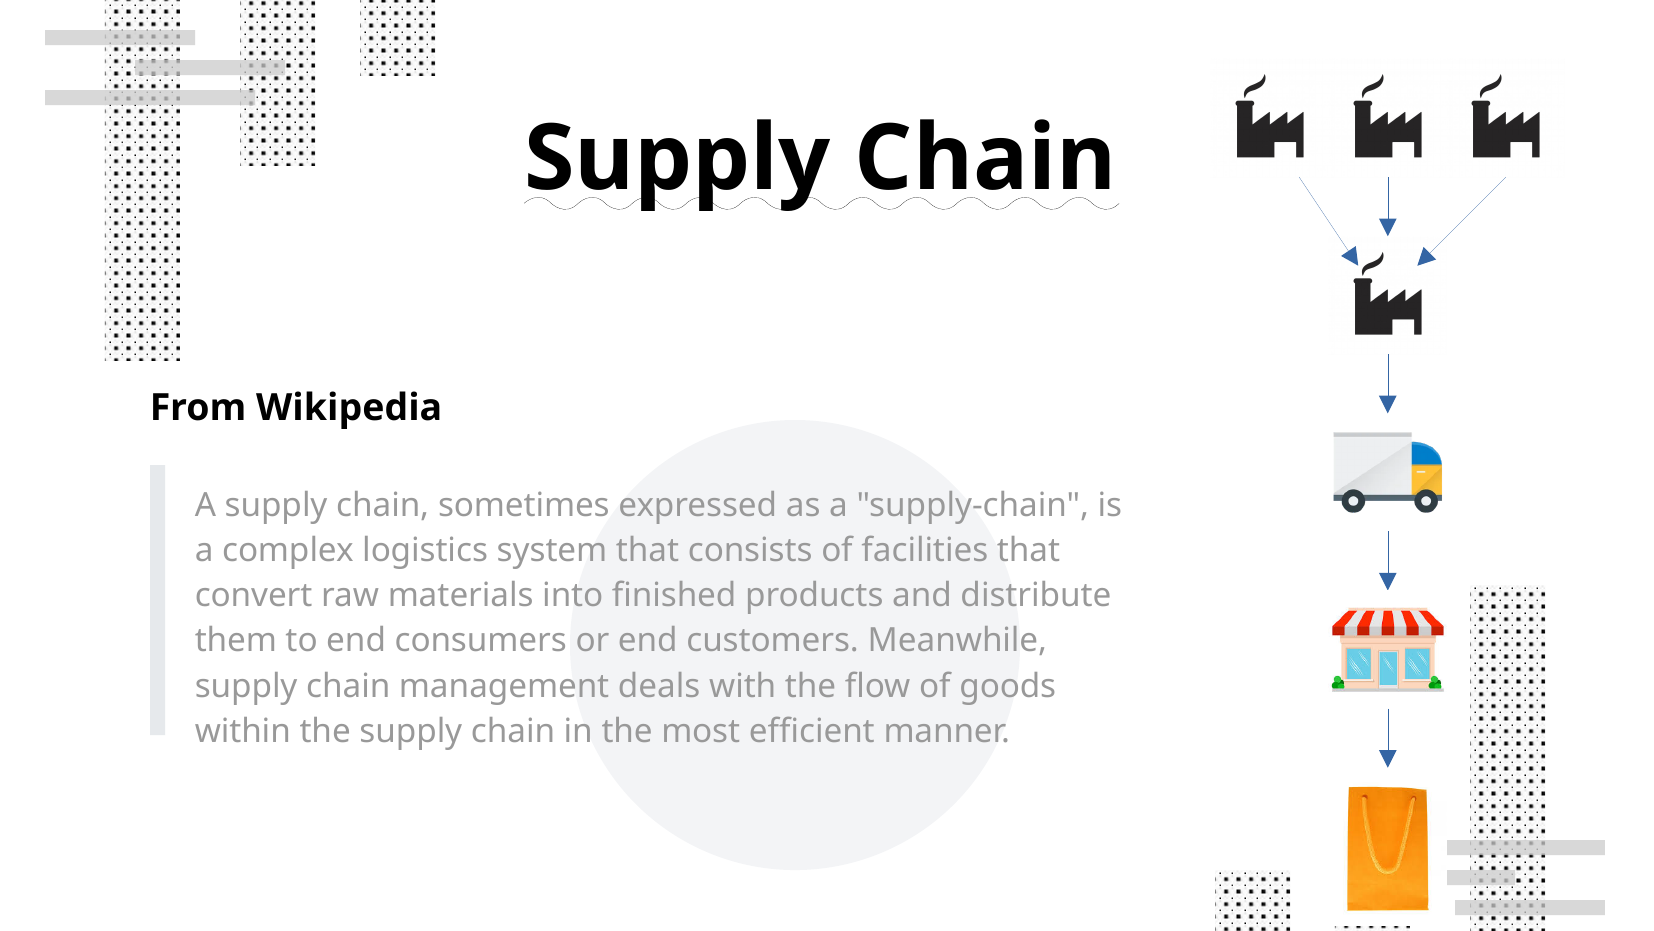

# Supply Chain
From Wikipedia
A supply chain, sometimes expressed as a "supply-chain", is a complex logistics system that consists of facilities that convert raw materials into finished products and distribute them to end consumers or end customers. Meanwhile, supply chain management deals with the flow of goods within the supply chain in the most efficient manner.